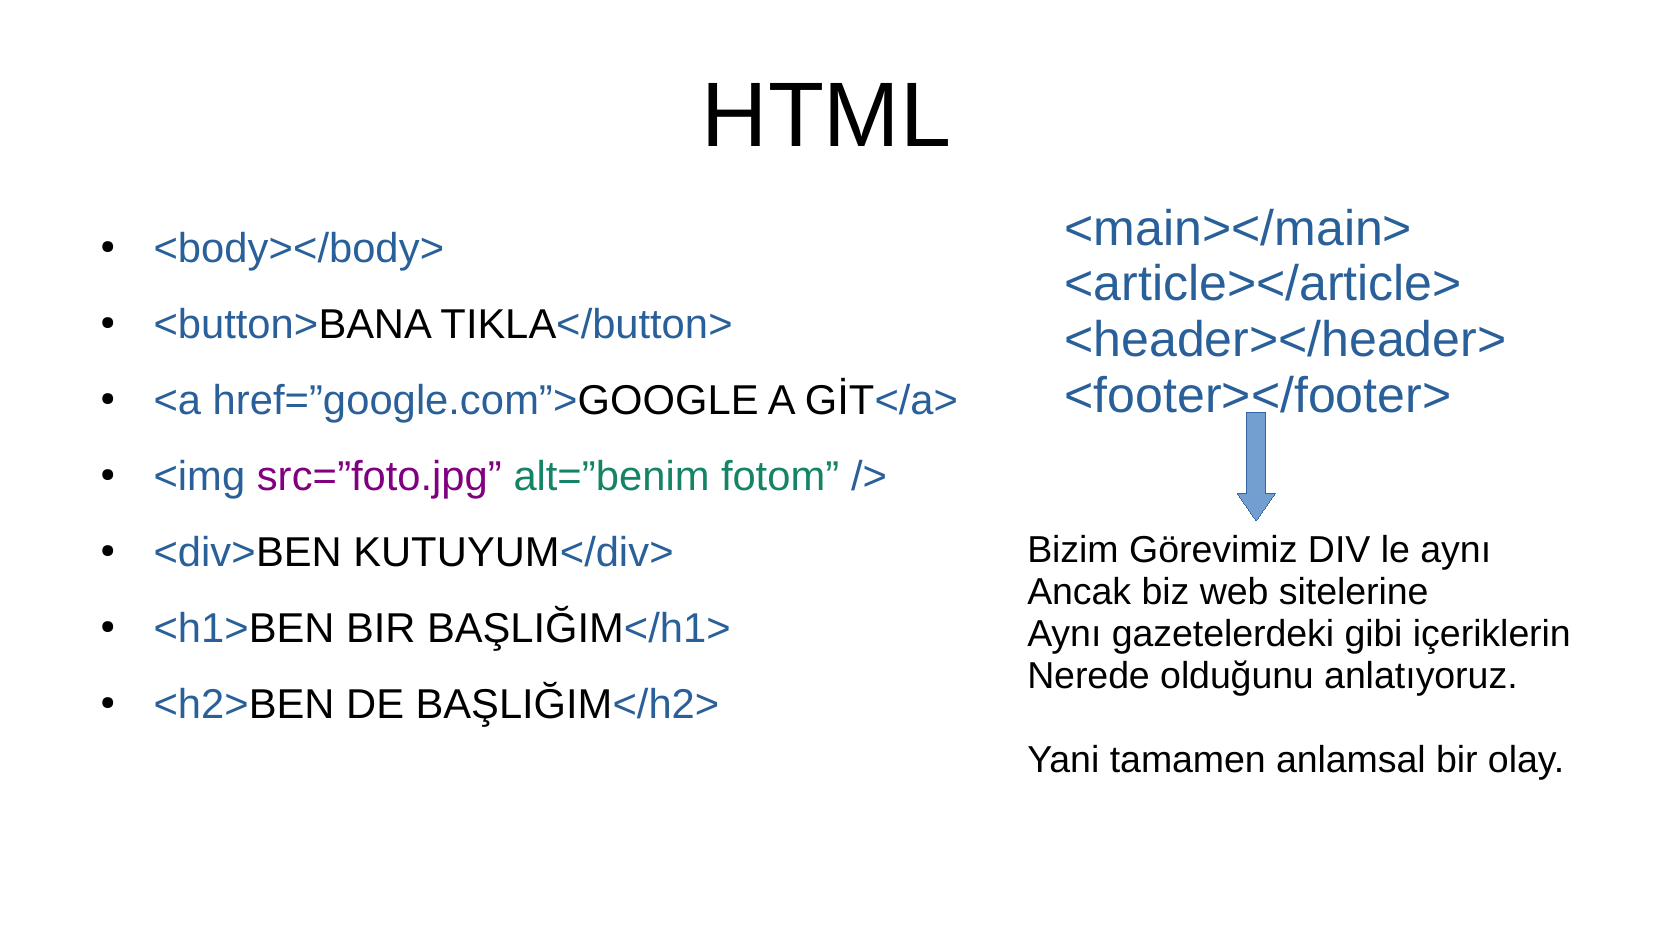

# HTML
<main></main>
<article></article>
<header></header>
<footer></footer>
<body></body>
<button>BANA TIKLA</button>
<a href=”google.com”>GOOGLE A GİT</a>
<img src=”foto.jpg” alt=”benim fotom” />
<div>BEN KUTUYUM</div>
<h1>BEN BIR BAŞLIĞIM</h1>
<h2>BEN DE BAŞLIĞIM</h2>
Bizim Görevimiz DIV le aynı
Ancak biz web sitelerine
Aynı gazetelerdeki gibi içeriklerin
Nerede olduğunu anlatıyoruz.
Yani tamamen anlamsal bir olay.